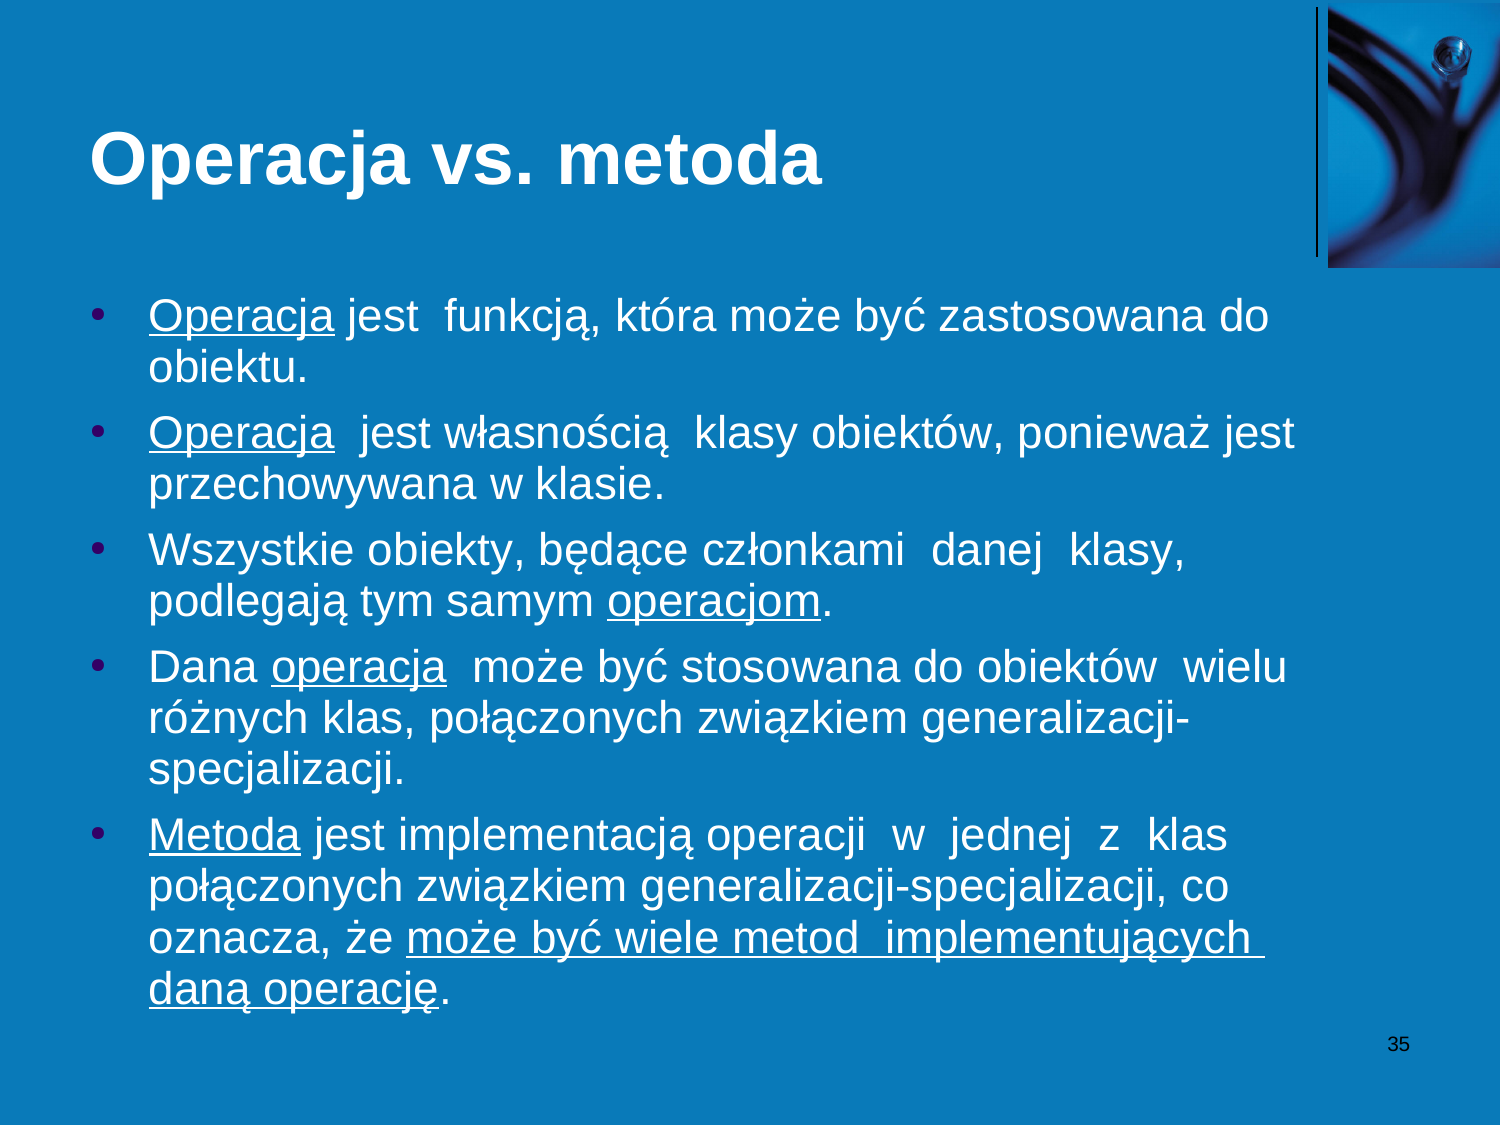

# Operacja vs. metoda
Operacja jest funkcją, która może być zastosowana do obiektu.
Operacja jest własnością klasy obiektów, ponieważ jest przechowywana w klasie.
Wszystkie obiekty, będące członkami danej klasy, podlegają tym samym operacjom.
Dana operacja może być stosowana do obiektów wielu różnych klas, połączonych związkiem generalizacji-specjalizacji.
Metoda jest implementacją operacji w jednej z klas połączonych związkiem generalizacji-specjalizacji, co oznacza, że może być wiele metod implementujących daną operację.
35